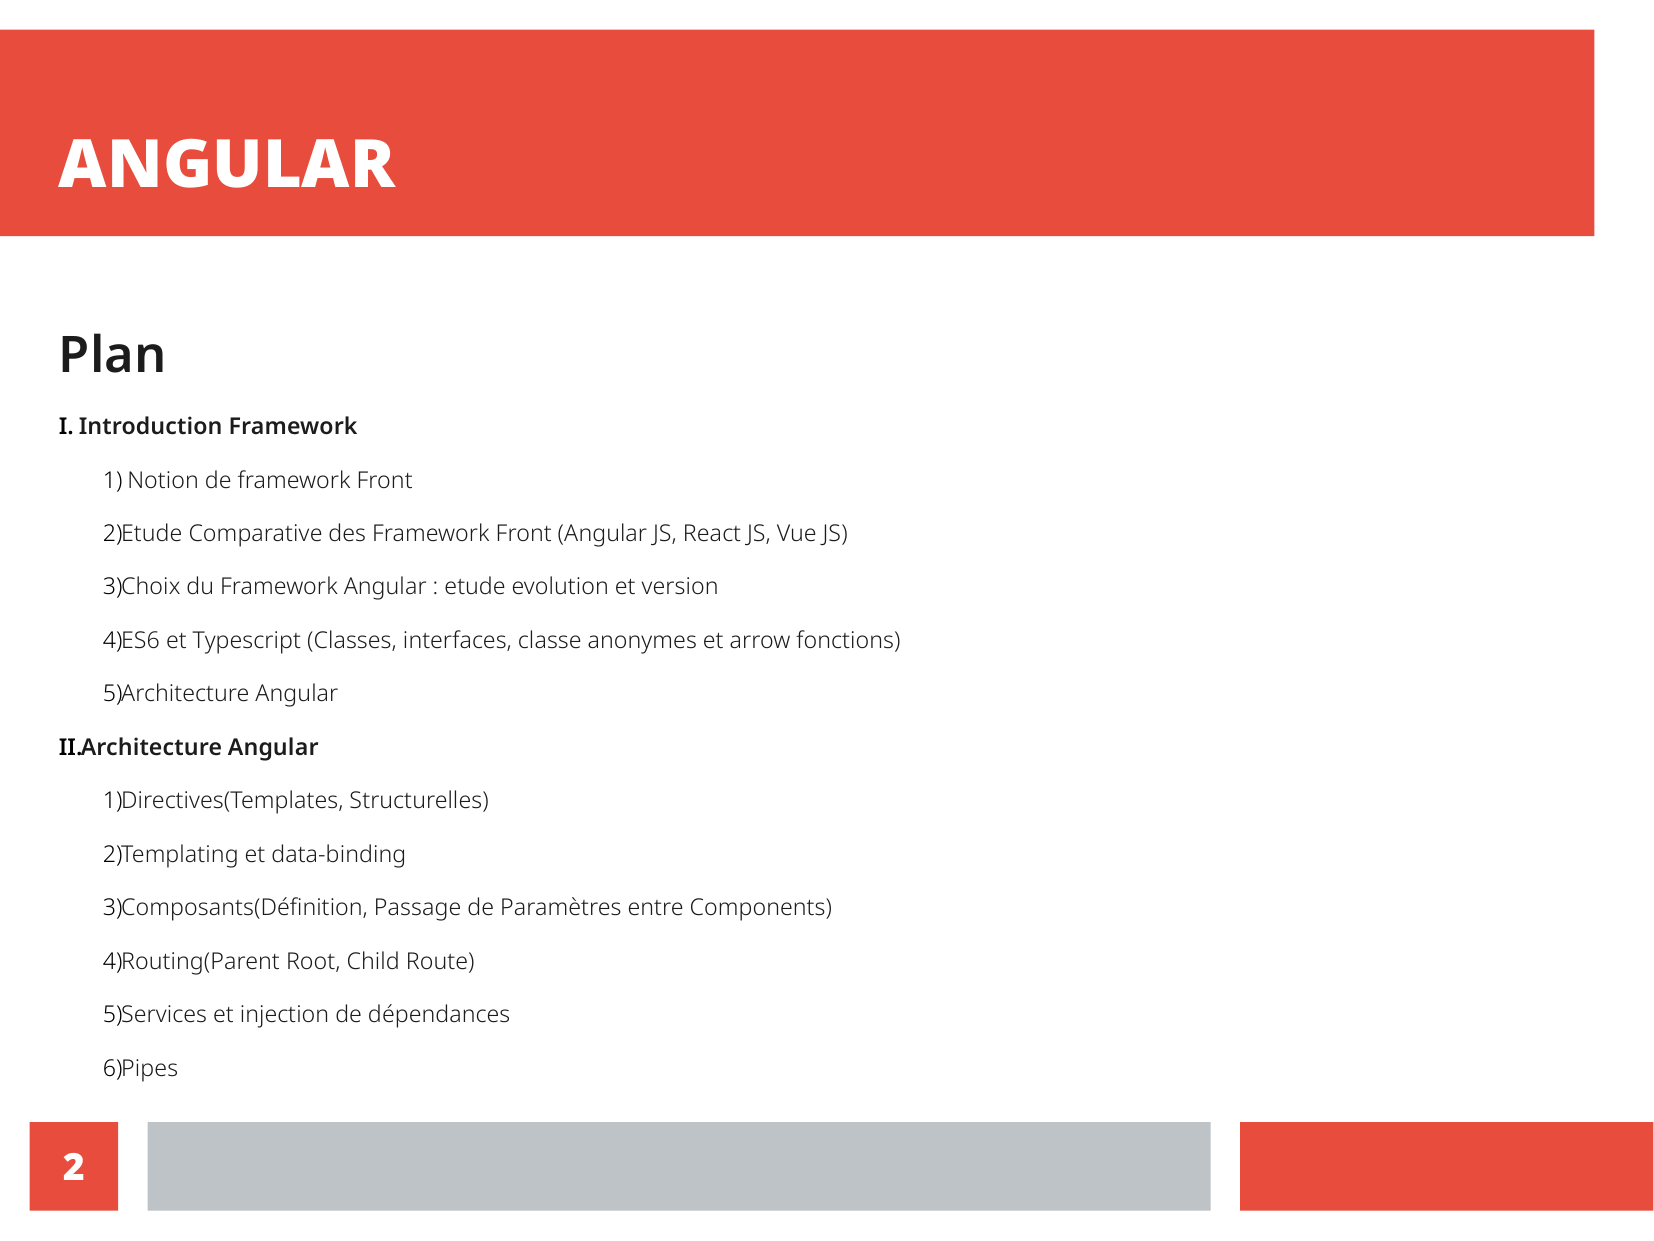

# ANGULAR
Plan
 Introduction Framework
 Notion de framework Front
Etude Comparative des Framework Front (Angular JS, React JS, Vue JS)
Choix du Framework Angular : etude evolution et version
ES6 et Typescript (Classes, interfaces, classe anonymes et arrow fonctions)
Architecture Angular
Architecture Angular
Directives(Templates, Structurelles)
Templating et data-binding
Composants(Définition, Passage de Paramètres entre Components)
Routing(Parent Root, Child Route)
Services et injection de dépendances
Pipes
2